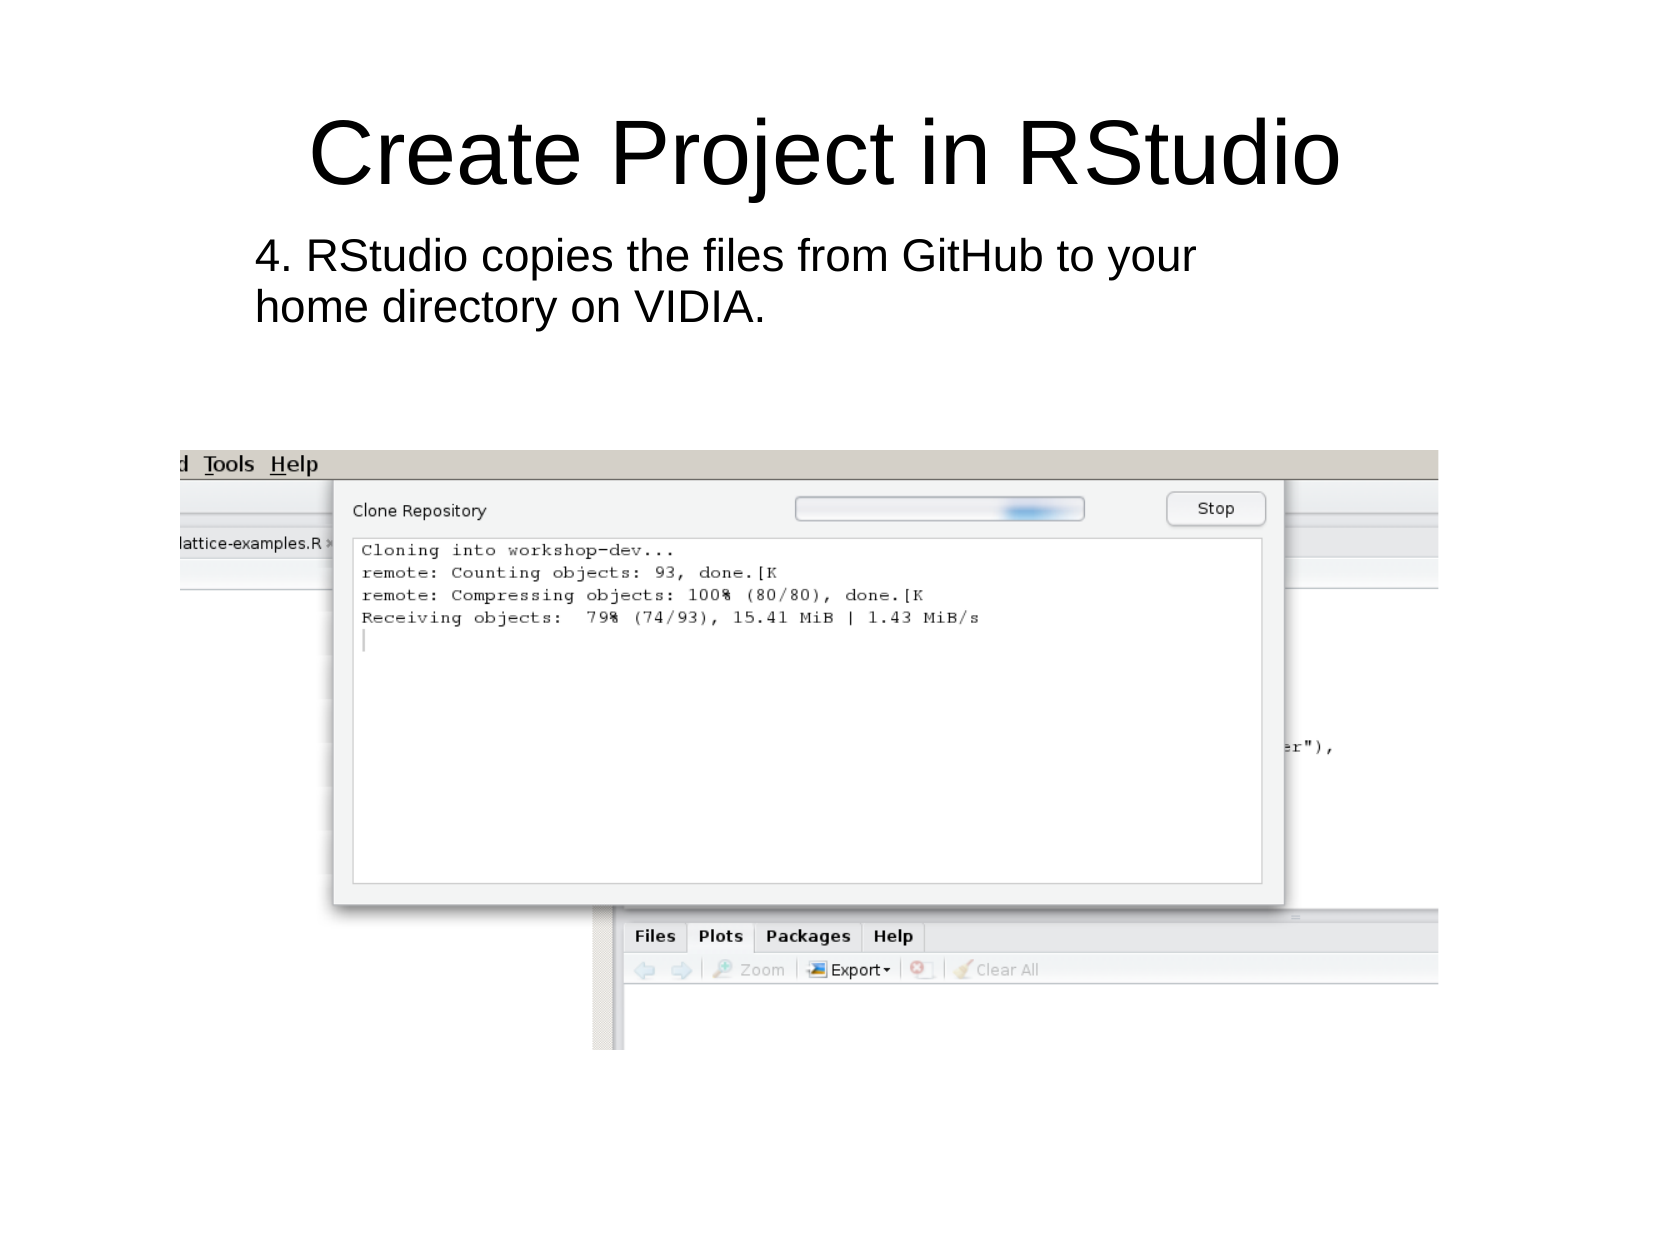

# Create Project in RStudio
4. RStudio copies the files from GitHub to your
home directory on VIDIA.